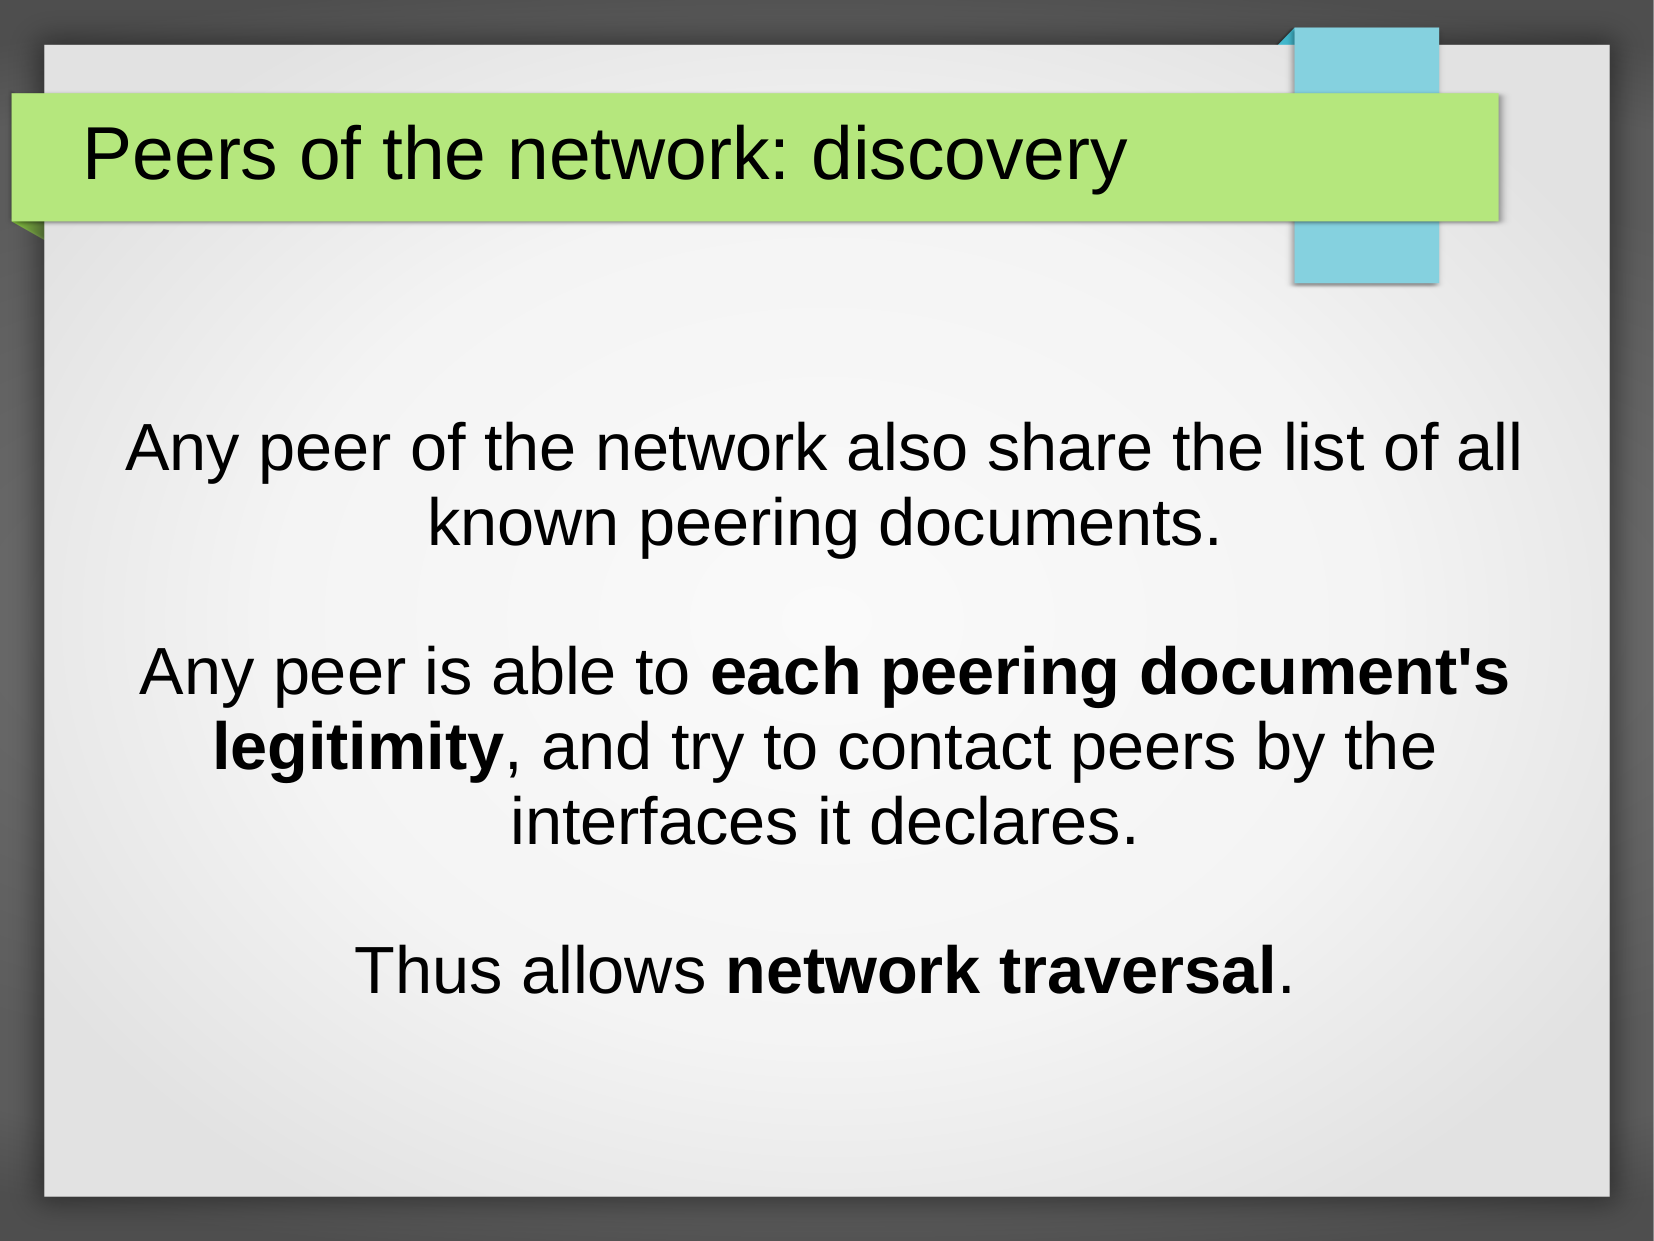

# Peers of the network: discovery
Any peer of the network also share the list of all known peering documents.
Any peer is able to each peering document's legitimity, and try to contact peers by the interfaces it declares.
Thus allows network traversal.